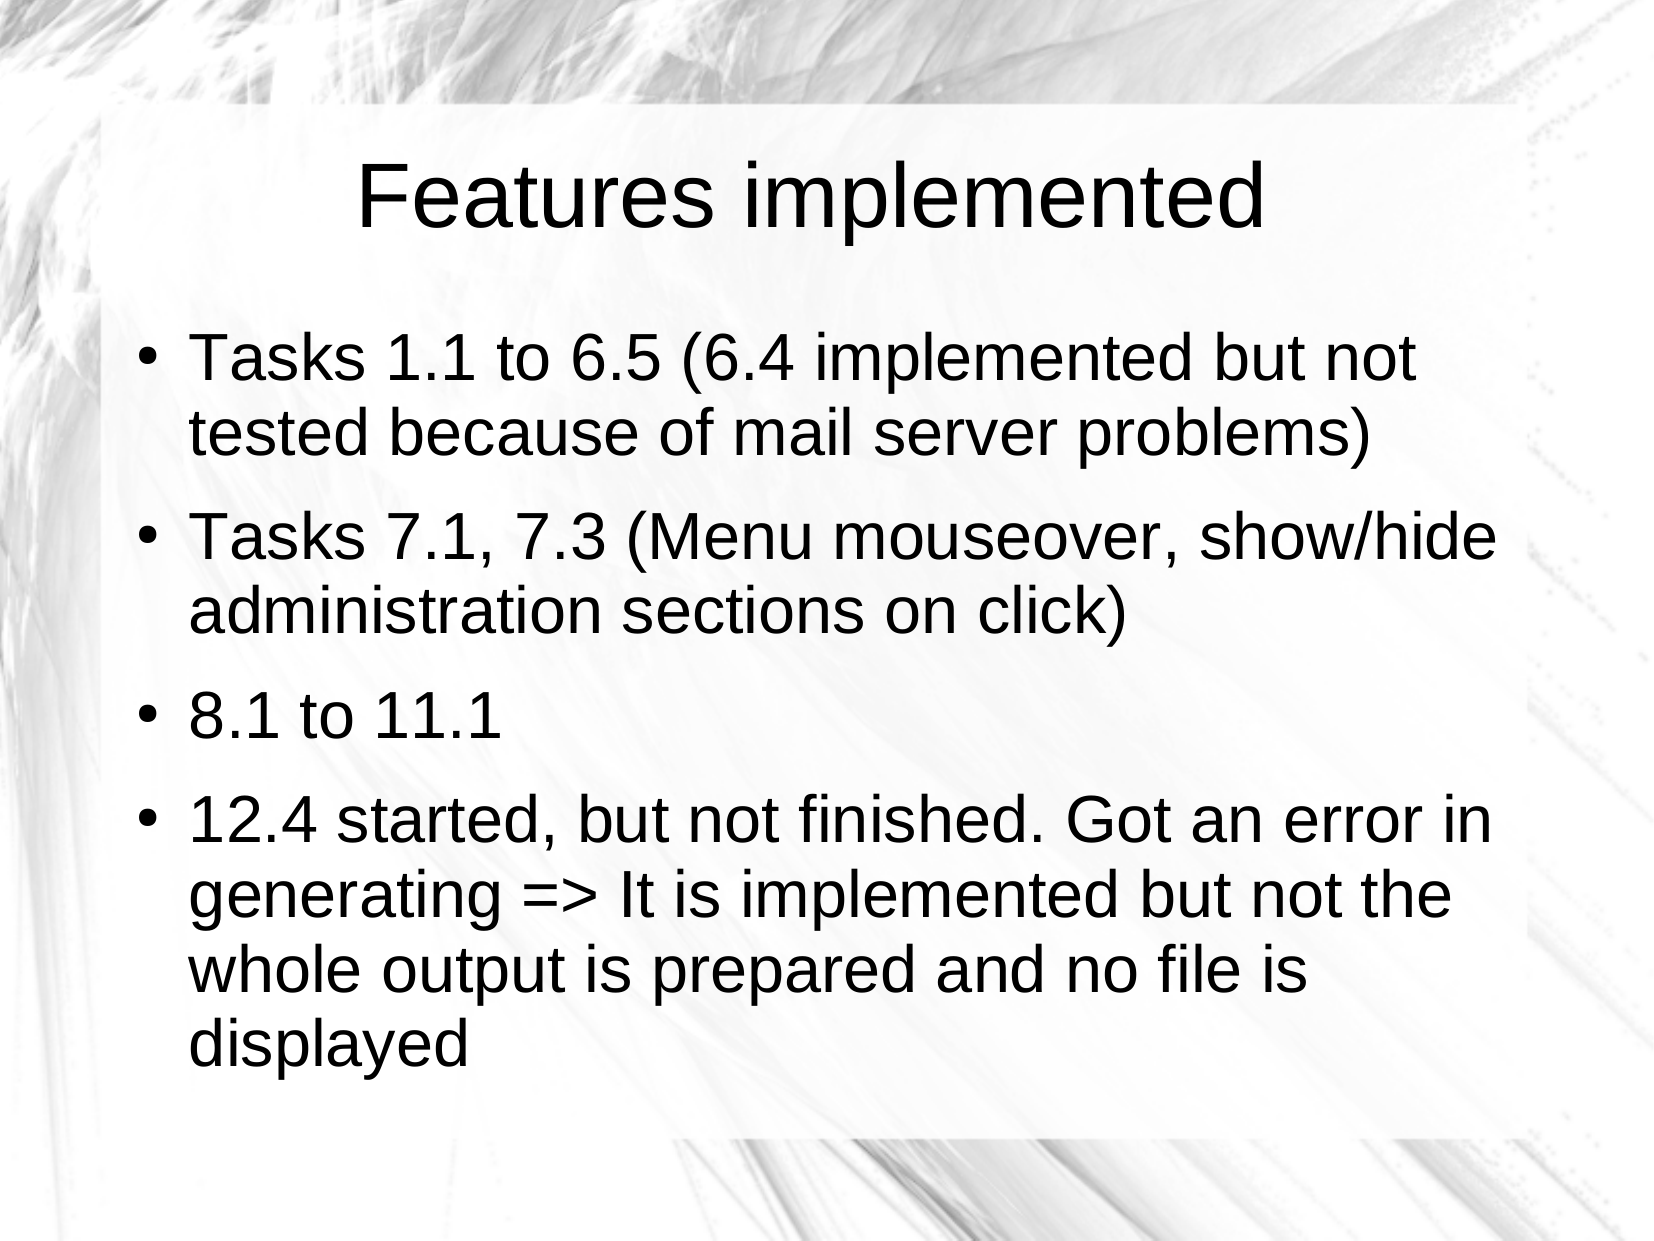

# Features implemented
Tasks 1.1 to 6.5 (6.4 implemented but not tested because of mail server problems)
Tasks 7.1, 7.3 (Menu mouseover, show/hide administration sections on click)
8.1 to 11.1
12.4 started, but not finished. Got an error in generating => It is implemented but not the whole output is prepared and no file is displayed